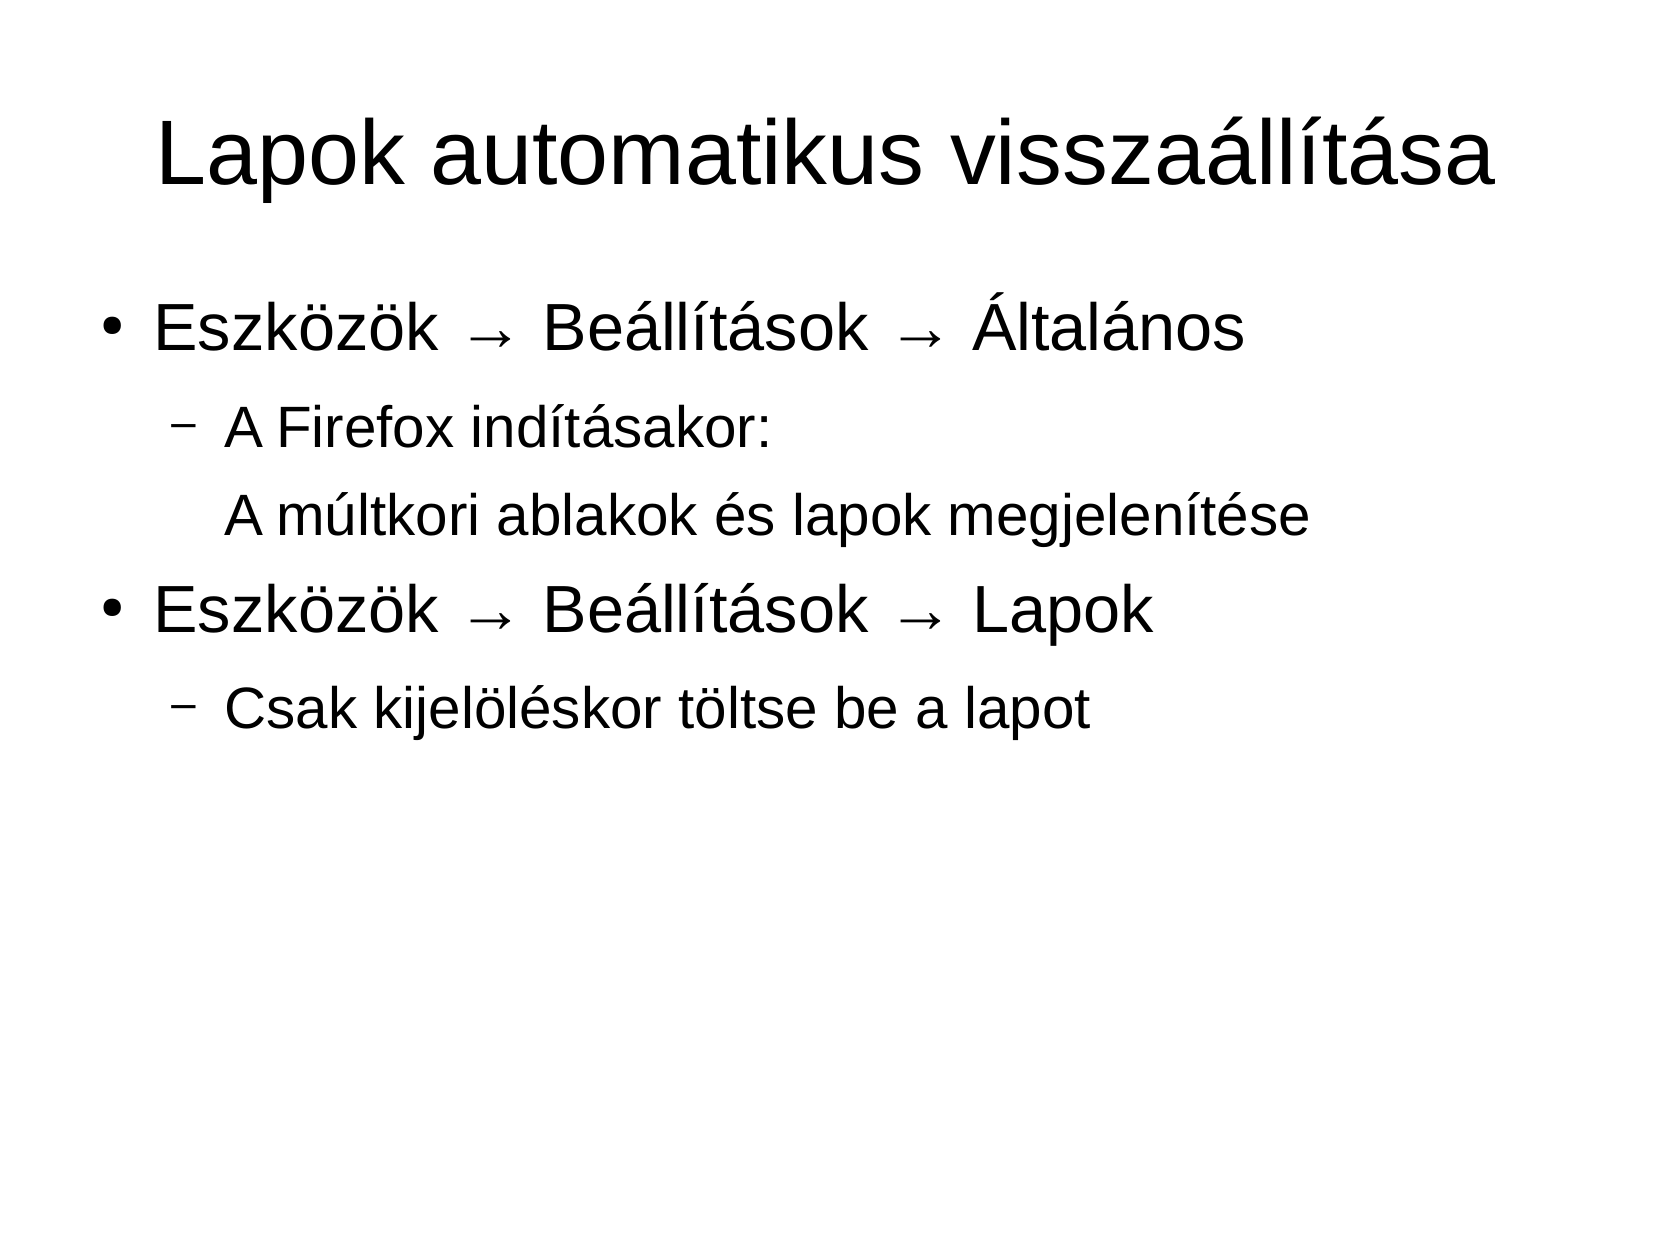

# Lapok automatikus visszaállítása
Eszközök → Beállítások → Általános
A Firefox indításakor:
A múltkori ablakok és lapok megjelenítése
Eszközök → Beállítások → Lapok
Csak kijelöléskor töltse be a lapot